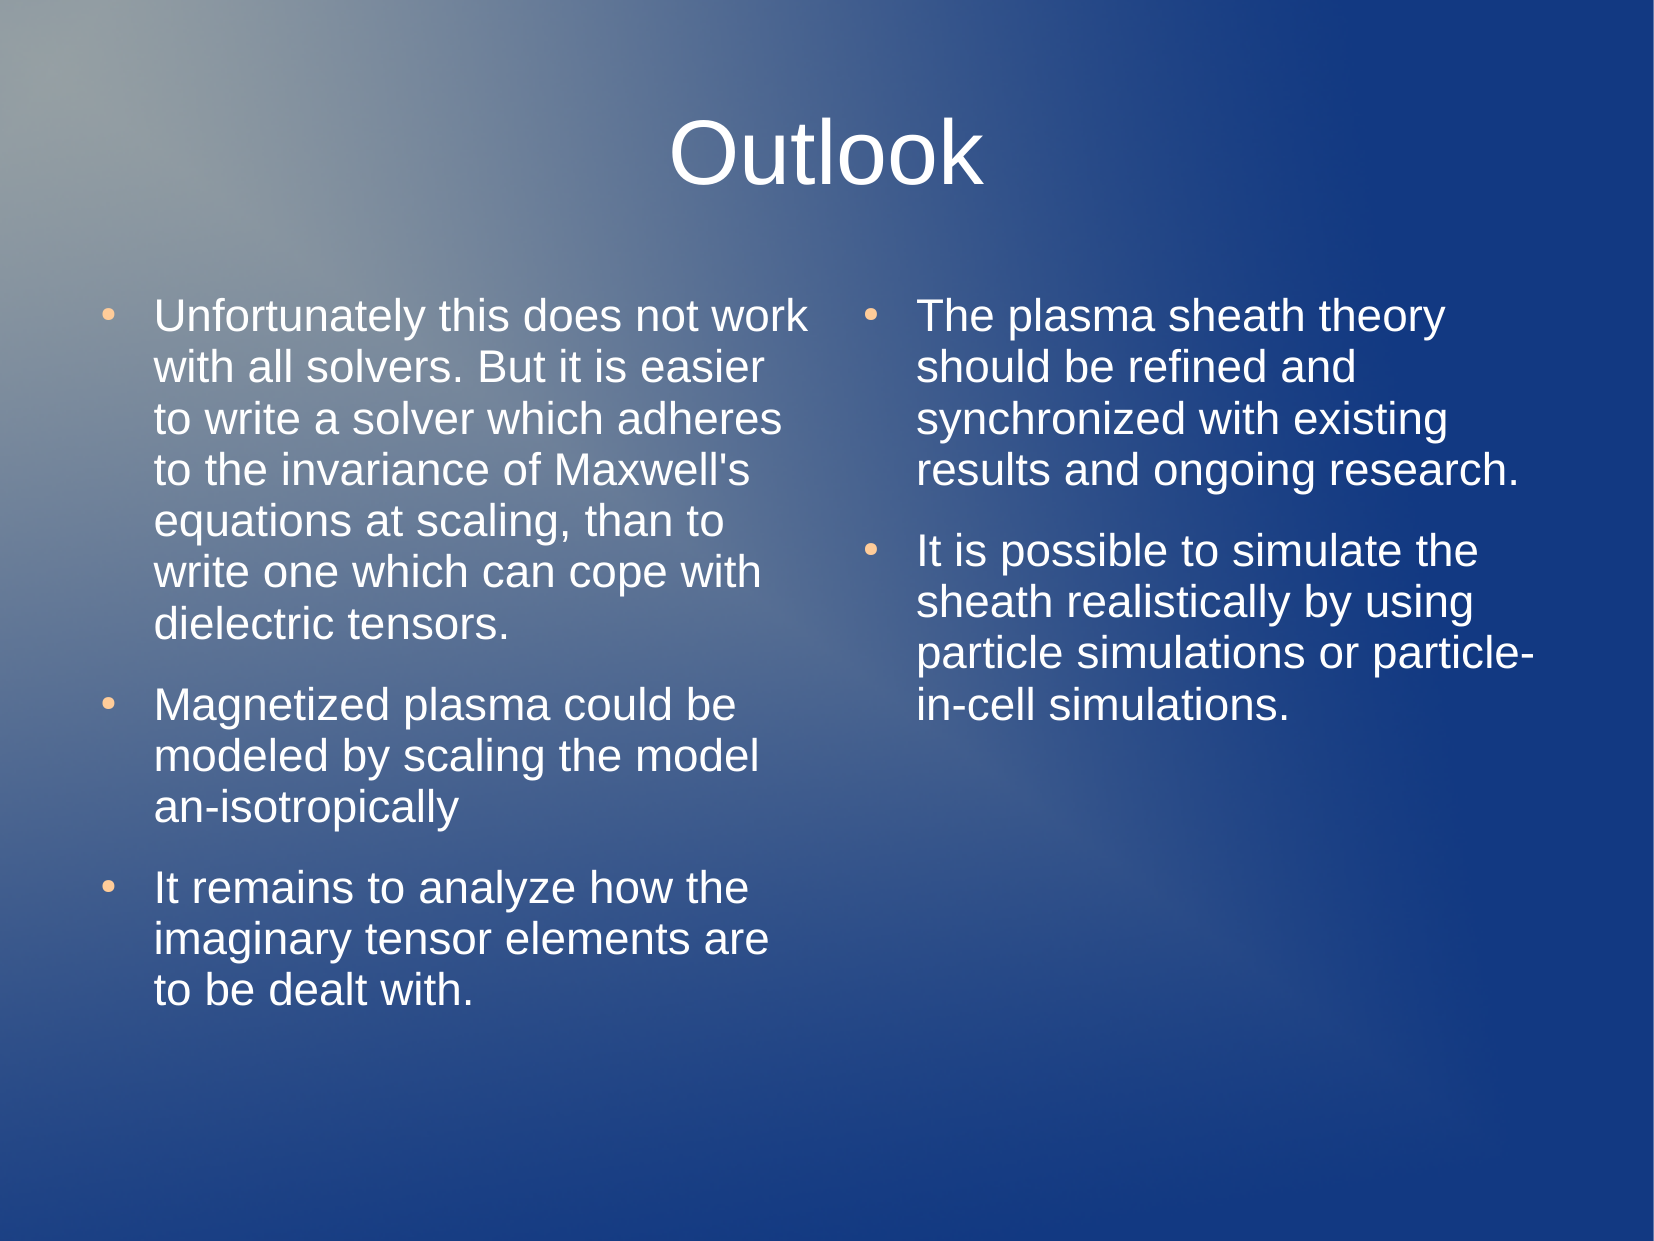

# Outlook
Unfortunately this does not work with all solvers. But it is easier to write a solver which adheres to the invariance of Maxwell's equations at scaling, than to write one which can cope with dielectric tensors.
Magnetized plasma could be modeled by scaling the model an-isotropically
It remains to analyze how the imaginary tensor elements are to be dealt with.
The plasma sheath theory should be refined and synchronized with existing results and ongoing research.
It is possible to simulate the sheath realistically by using particle simulations or particle-in-cell simulations.